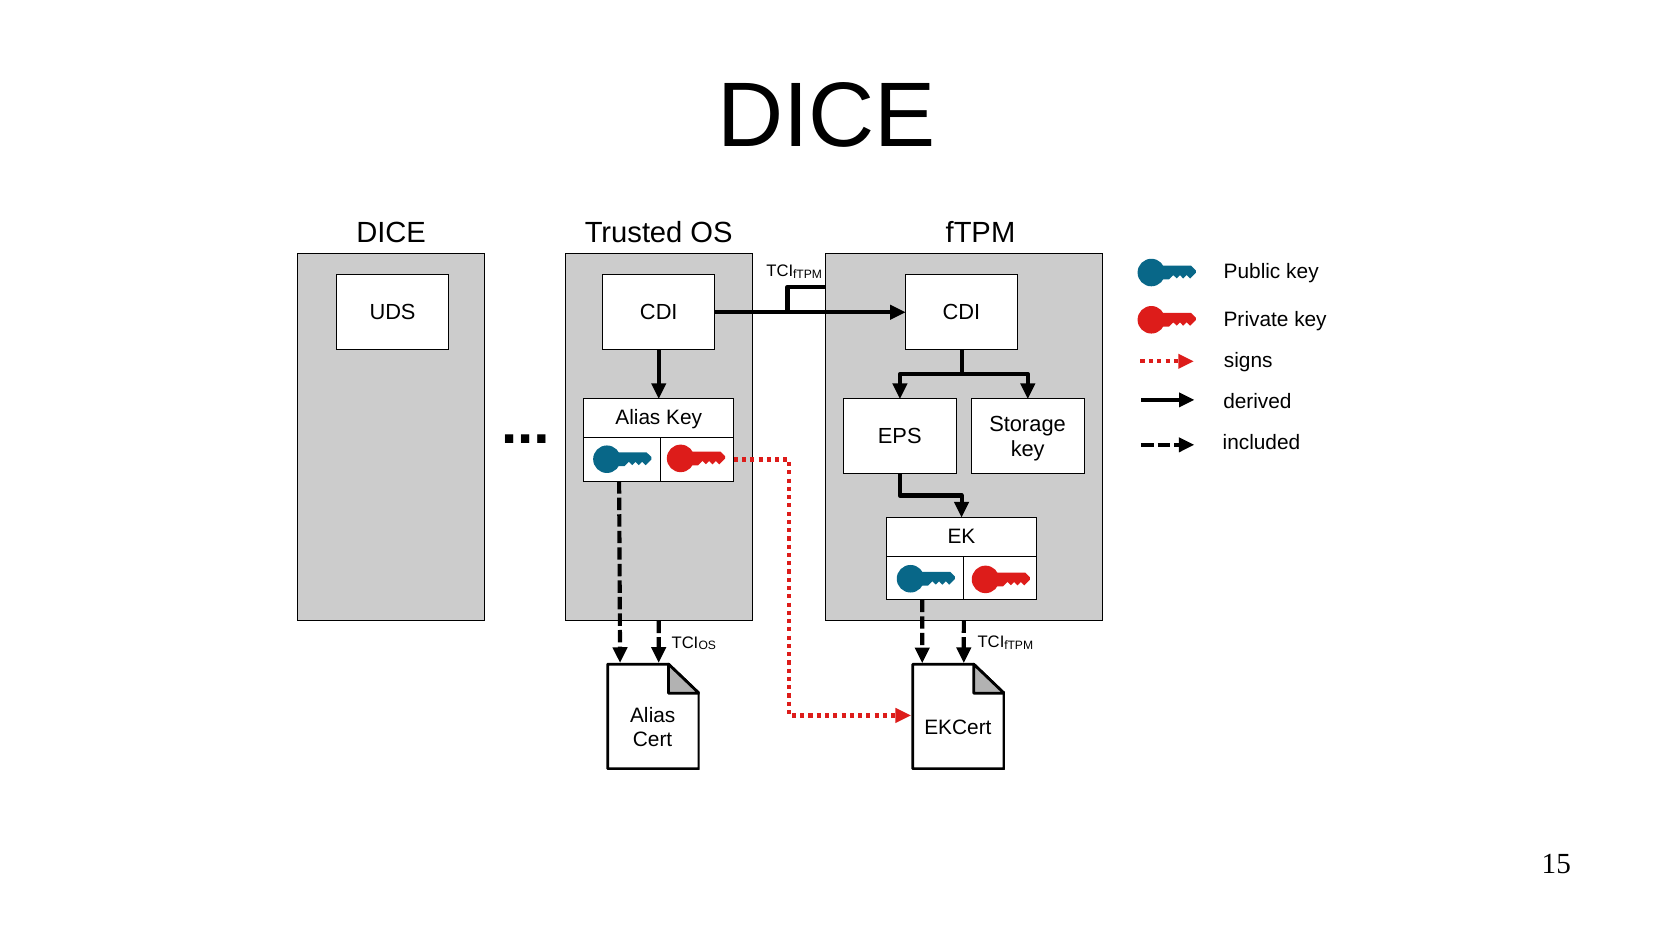

# DICE
Trusted OS
fTPM
DICE
TCIfTPM
Public key
CDI
UDS
CDI
Private key
signs
derived
...
Alias Key
EPS
Storage
key
included
EK
TCIfTPM
TCIOS
Alias
Cert
EKCert
15